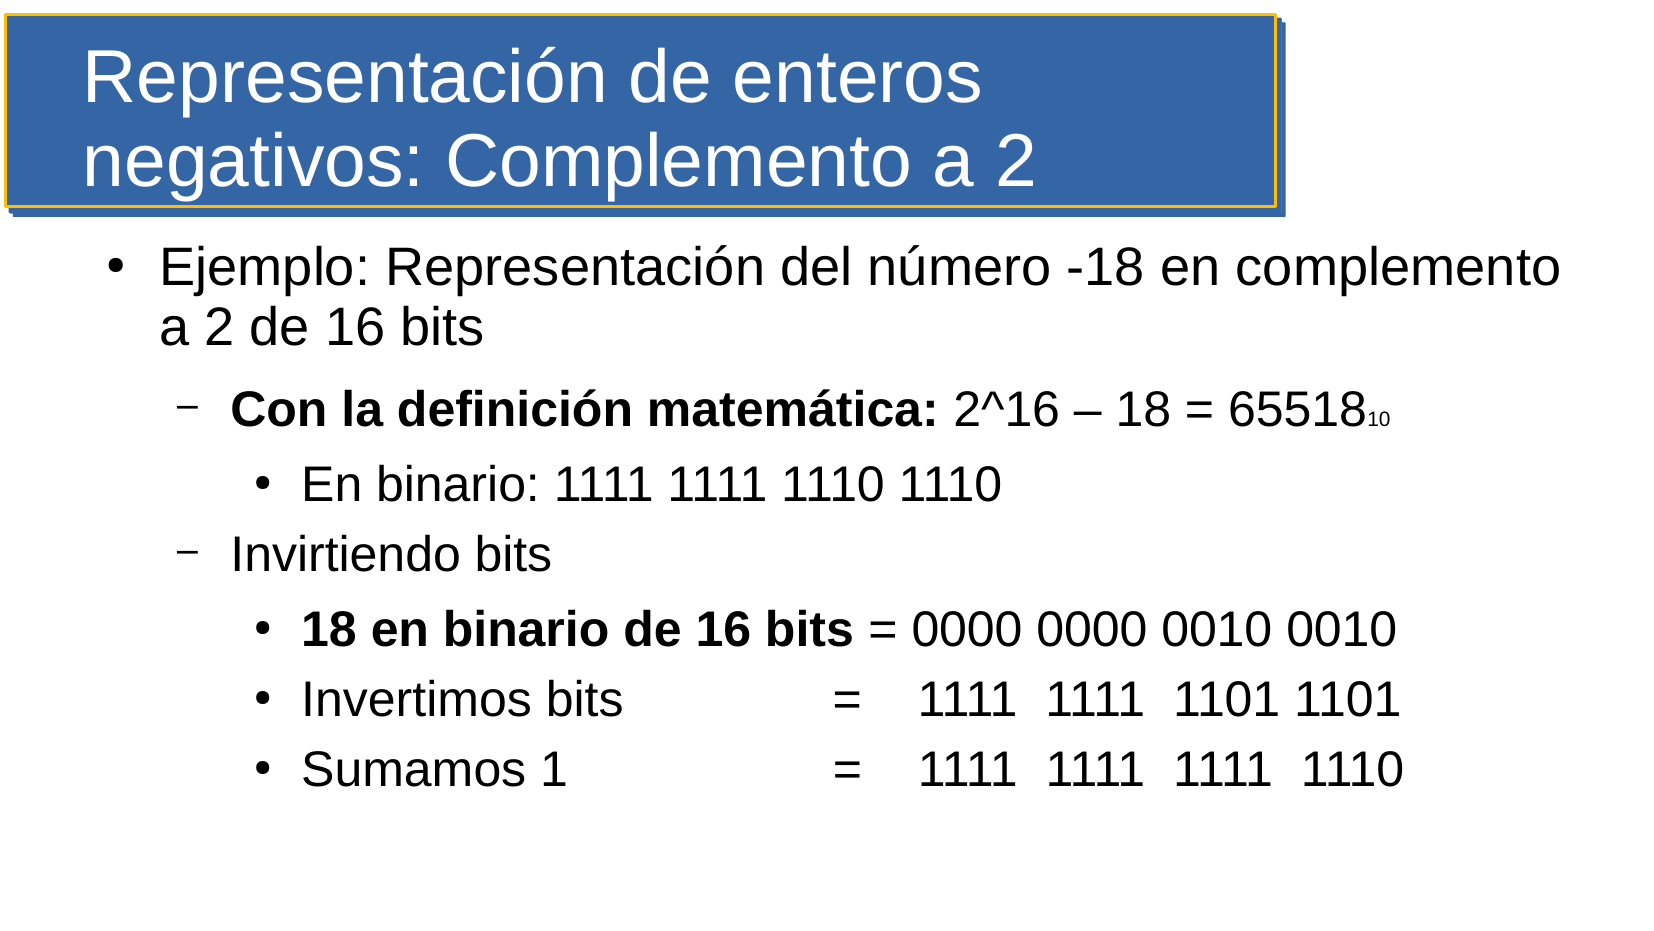

# Representación de enteros negativos: Complemento a 2
Ejemplo: Representación del número -18 en complemento a 2 de 16 bits
Con la definición matemática: 2^16 – 18 = 6551810
En binario: 1111 1111 1110 1110
Invirtiendo bits
18 en binario de 16 bits = 0000 0000 0010 0010
Invertimos bits = 1111 1111 1101 1101
Sumamos 1 = 1111 1111 1111 1110